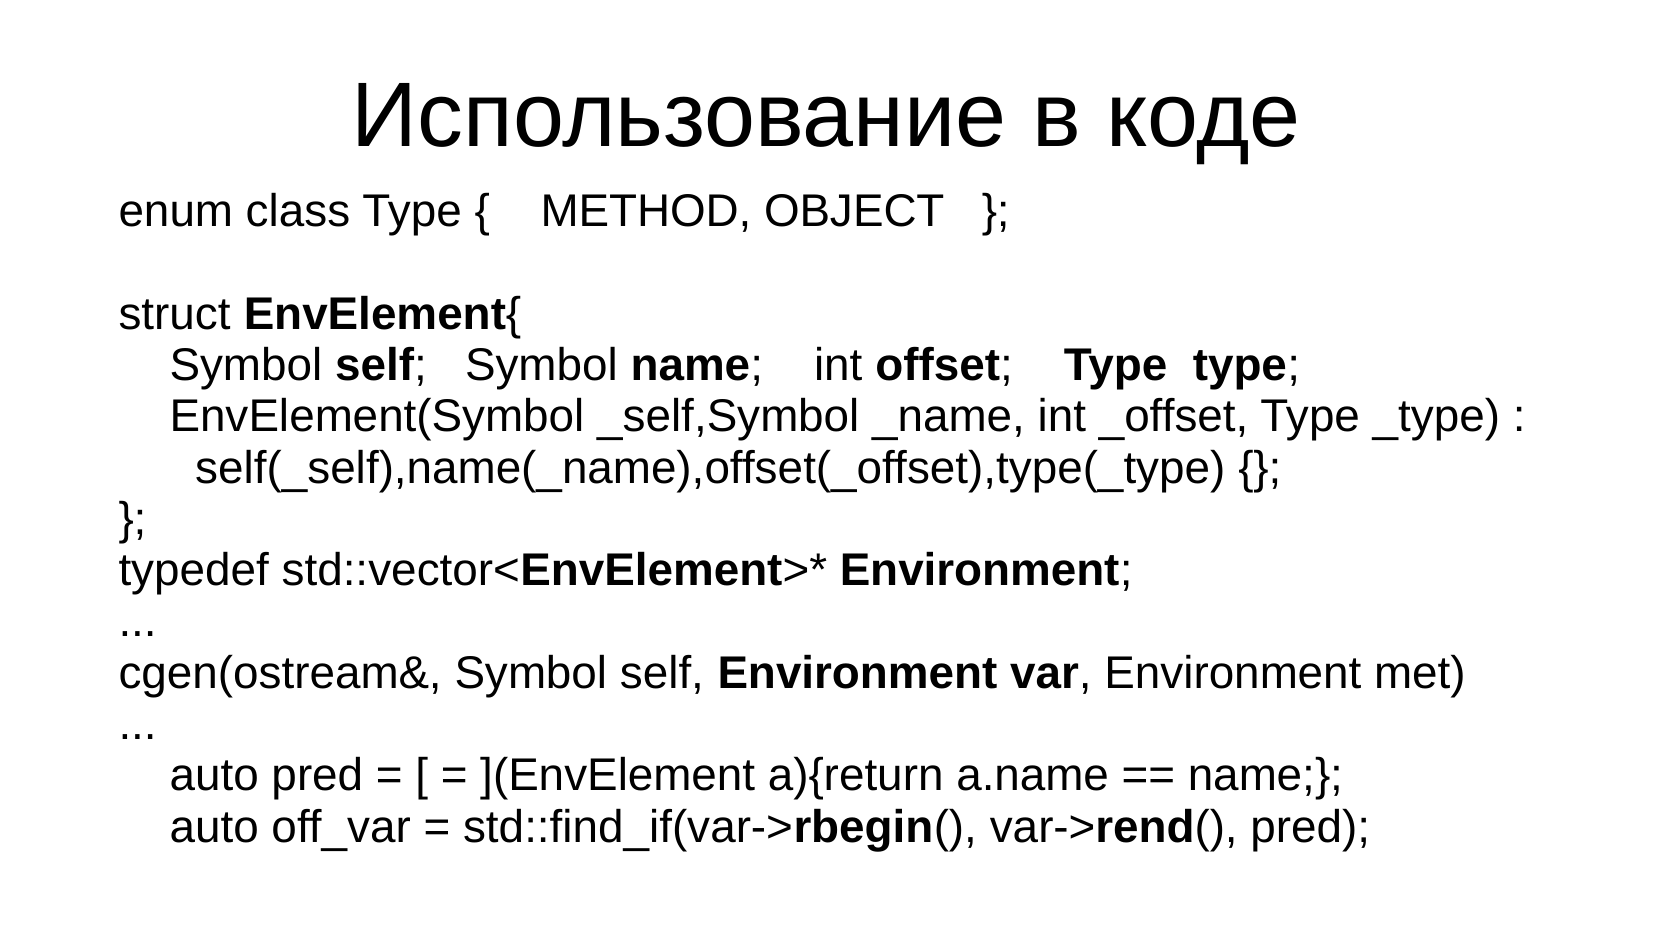

# Использование в коде
enum class Type { METHOD, OBJECT };
struct EnvElement{
 Symbol self; Symbol name; int offset; Type type;
 EnvElement(Symbol _self,Symbol _name, int _offset, Type _type) :
 self(_self),name(_name),offset(_offset),type(_type) {};
};
typedef std::vector<EnvElement>* Environment;
...
cgen(ostream&, Symbol self, Environment var, Environment met)
...
 auto pred = [ = ](EnvElement a){return a.name == name;};
 auto off_var = std::find_if(var->rbegin(), var->rend(), pred);